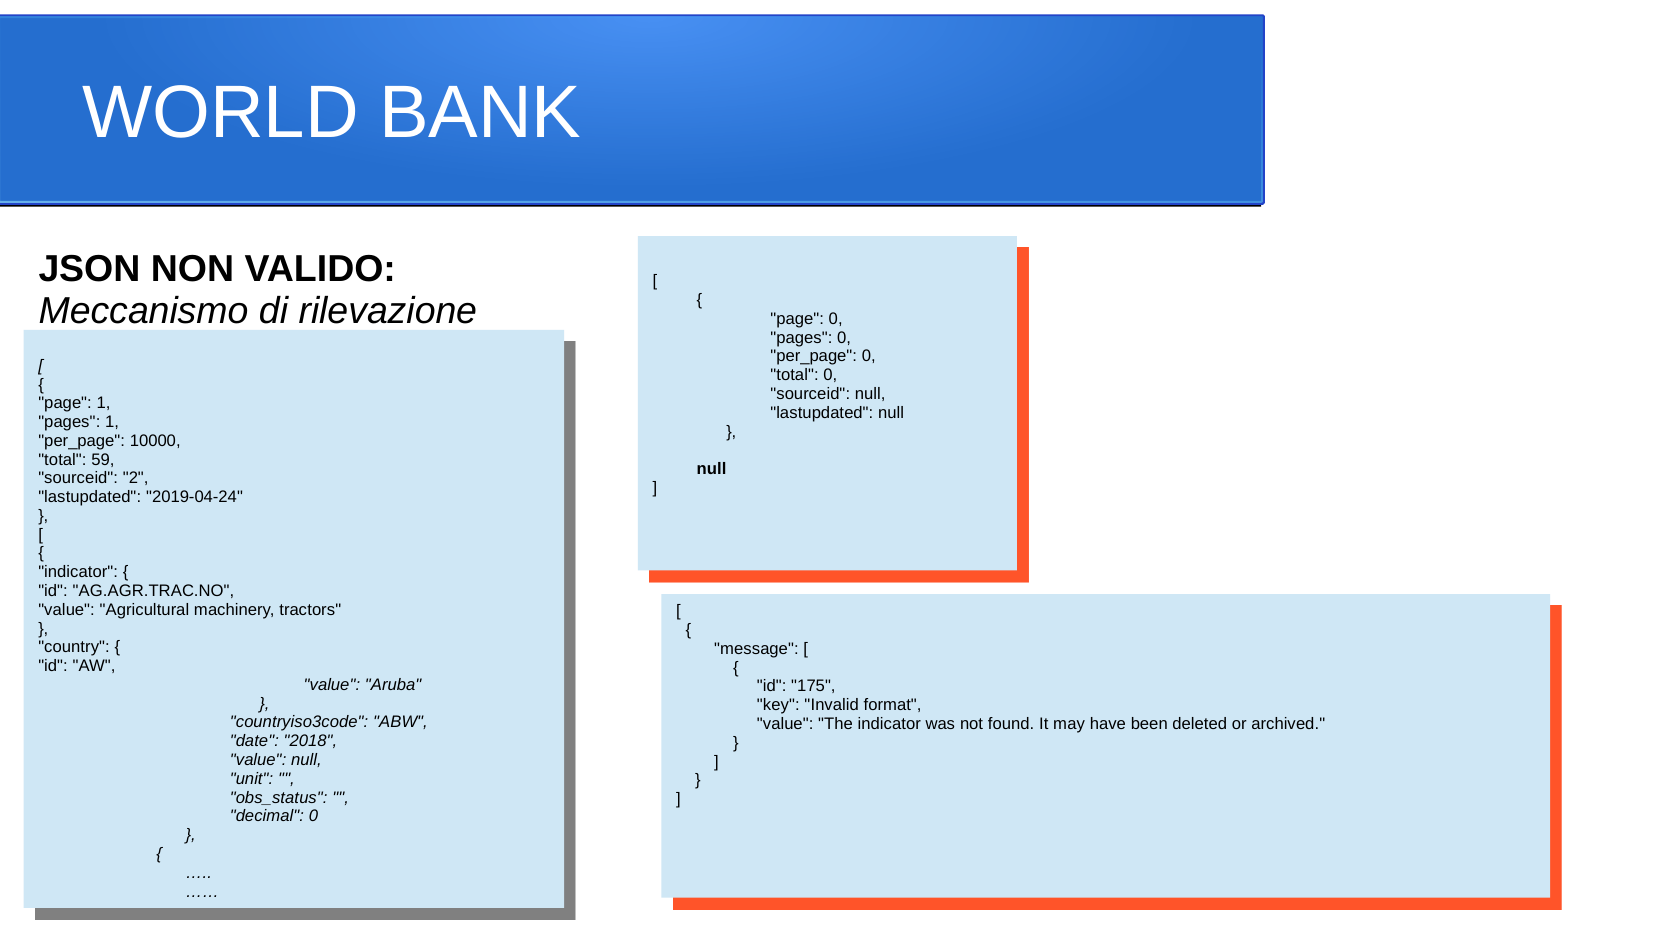

# WORLD BANK
[
{
"page": 0,
"pages": 0,
"per_page": 0,
"total": 0,
"sourceid": null,
"lastupdated": null
},
null
]
JSON NON VALIDO:
Meccanismo di rilevazione
[
{
"page": 1,
"pages": 1,
"per_page": 10000,
"total": 59,
"sourceid": "2",
"lastupdated": "2019-04-24"
},
[
{
"indicator": {
"id": "AG.AGR.TRAC.NO",
"value": "Agricultural machinery, tractors"
},
"country": {
"id": "AW",
"value": "Aruba"
},
"countryiso3code": "ABW",
"date": "2018",
"value": null,
"unit": "",
"obs_status": "",
"decimal": 0
},
{
…..
……
[
 {
 "message": [
 {
 "id": "175",
 "key": "Invalid format",
 "value": "The indicator was not found. It may have been deleted or archived."
 }
 ]
 }
]